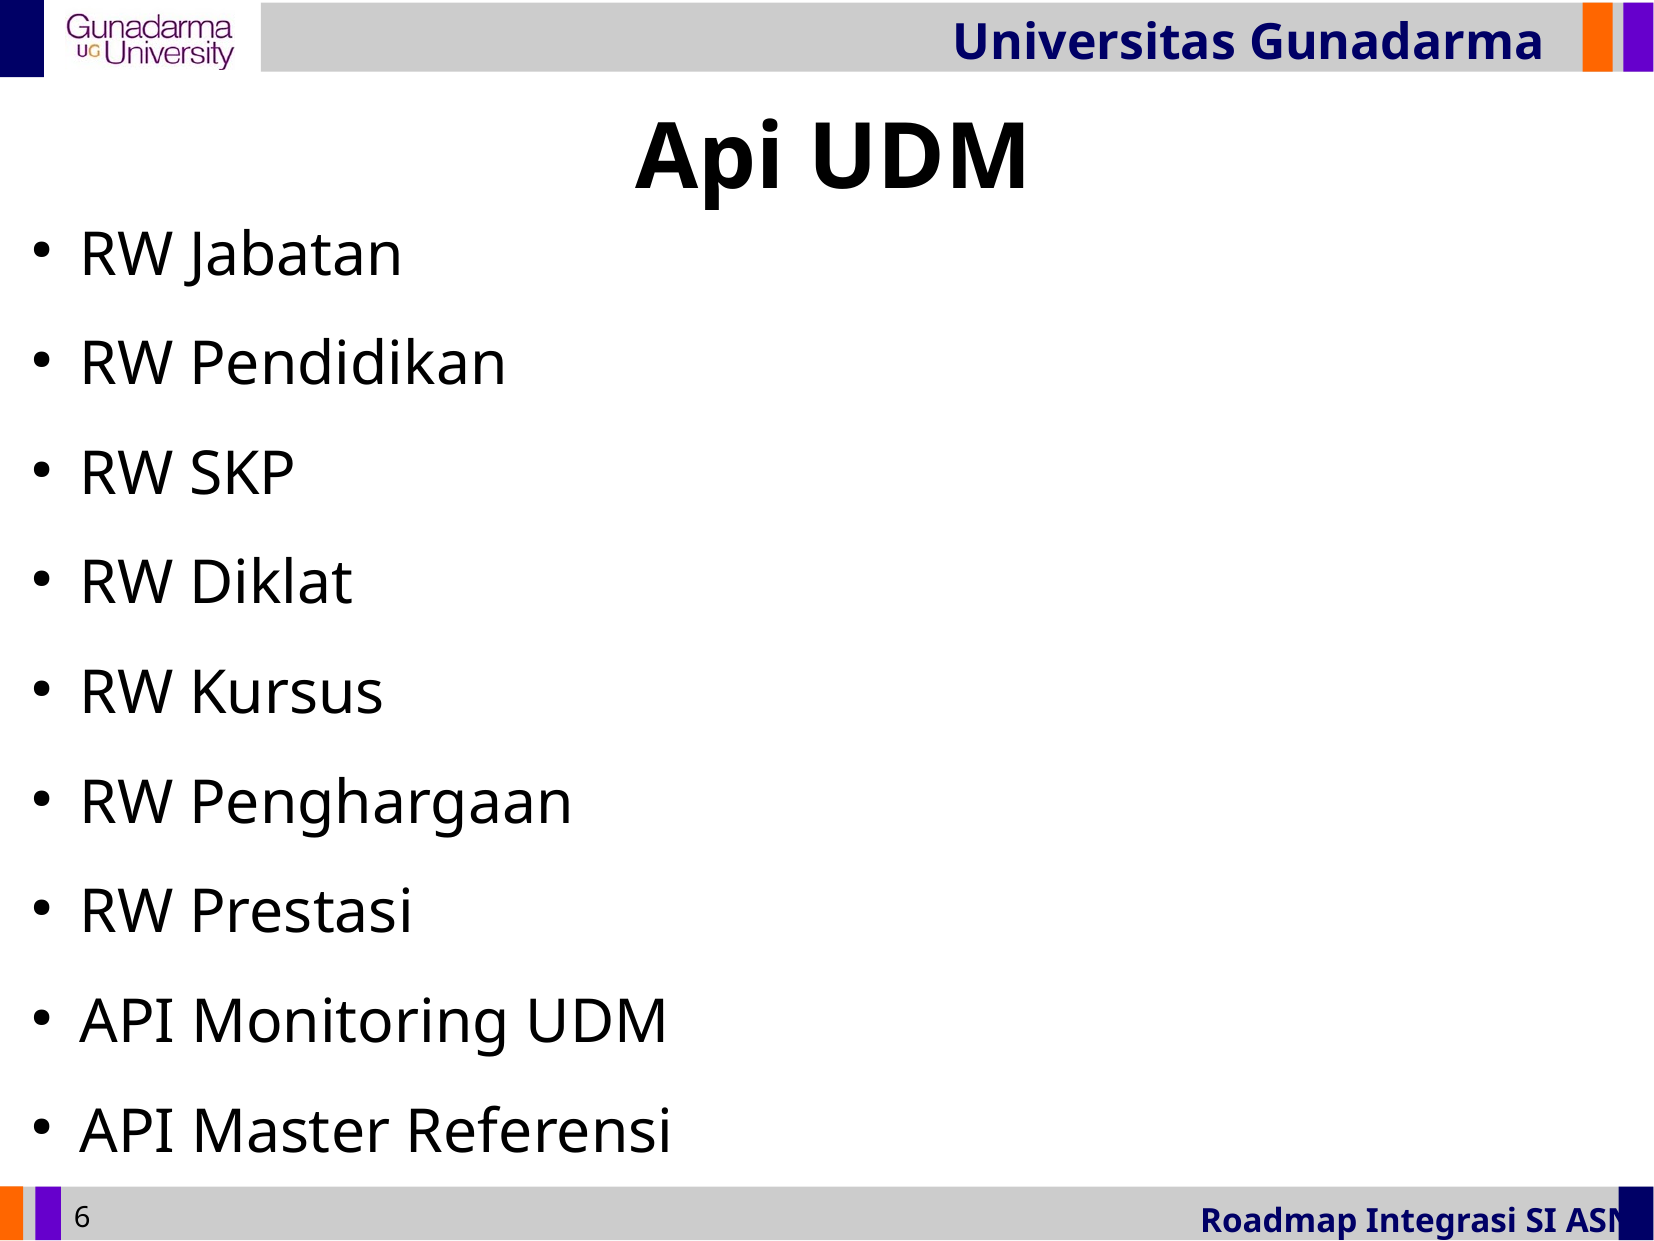

# Api UDM
RW Jabatan
RW Pendidikan
RW SKP
RW Diklat
RW Kursus
RW Penghargaan
RW Prestasi
API Monitoring UDM
API Master Referensi